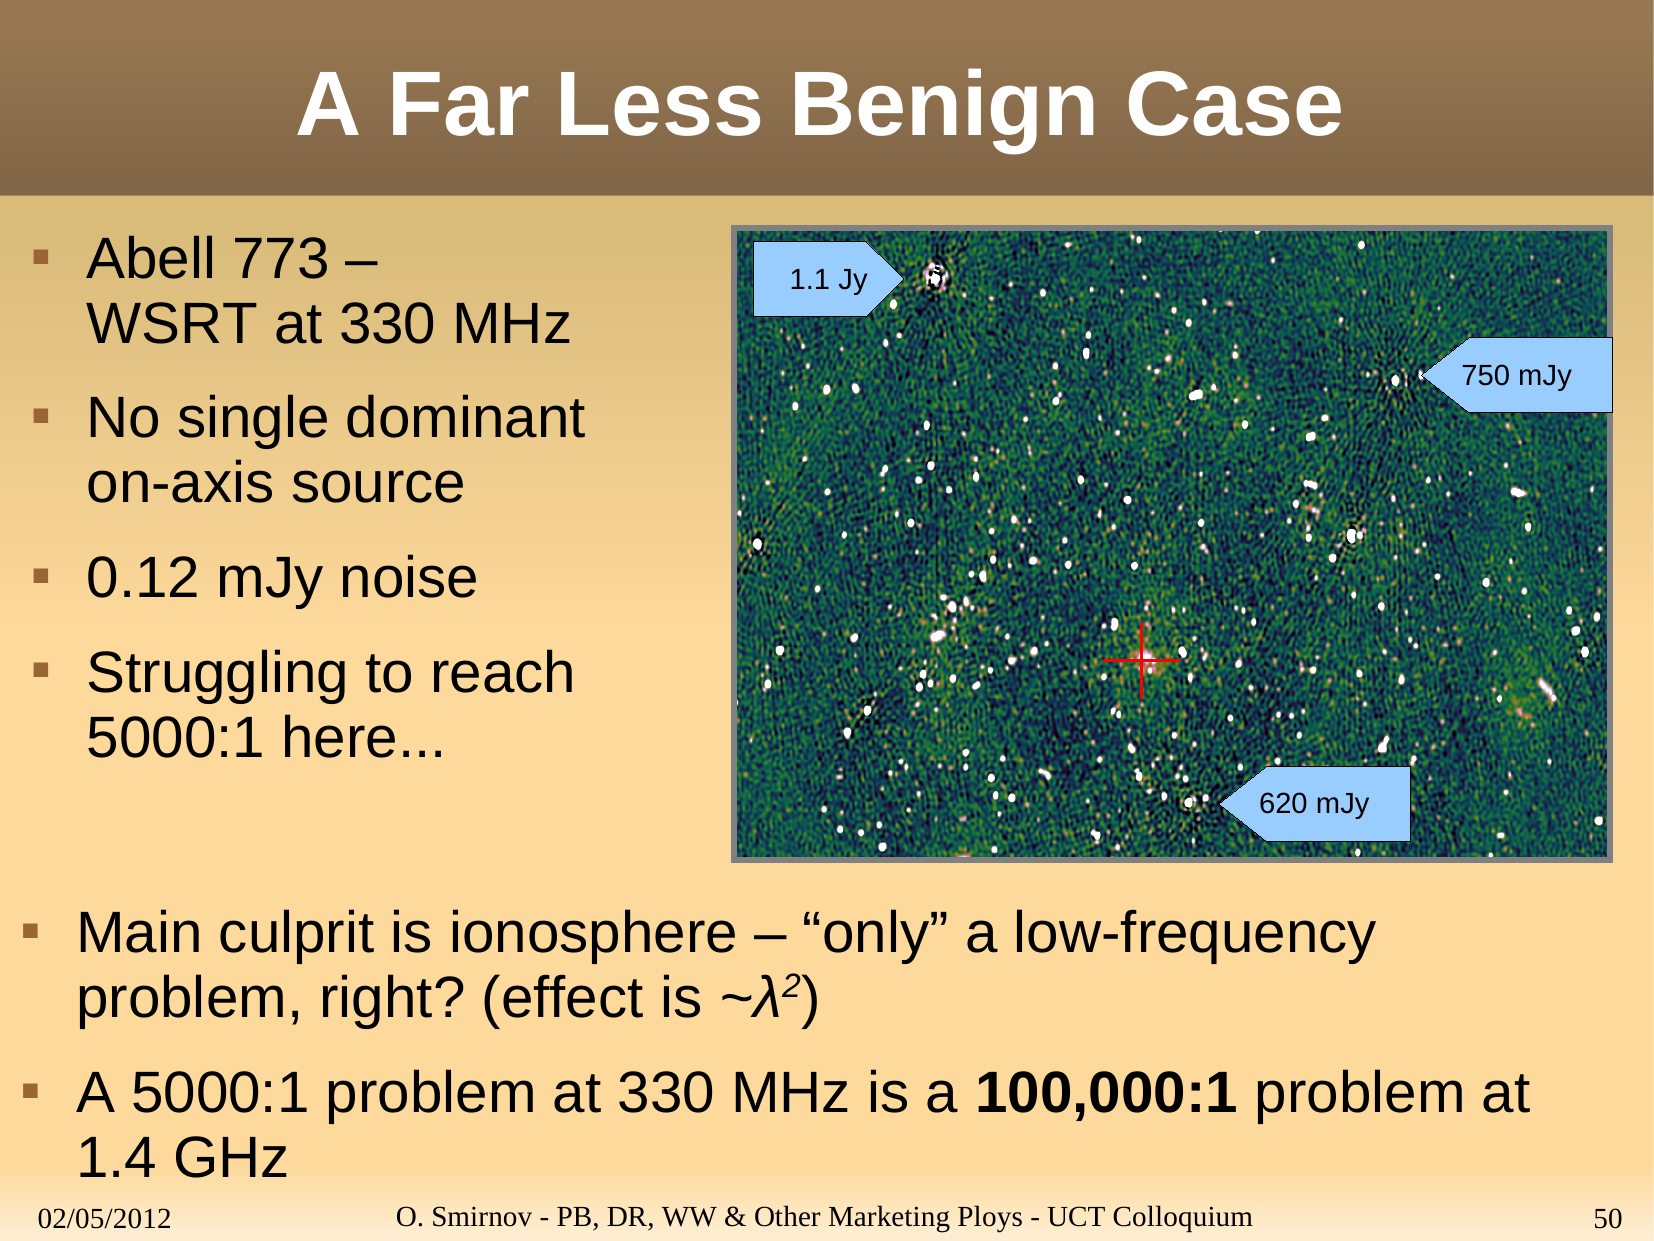

# A Far Less Benign Case
Abell 773 –
WSRT at 330 MHz
No single dominant on-axis source
0.12 mJy noise
Struggling to reach 5000:1 here...
1.1 Jy
750 mJy
620 mJy
Main culprit is ionosphere – “only” a low-frequency problem, right? (effect is ~λ2)
A 5000:1 problem at 330 MHz is a 100,000:1 problem at 1.4 GHz
O. Smirnov - PB, DR, WW & Other Marketing Ploys - UCT Colloquium
02/05/2012
50